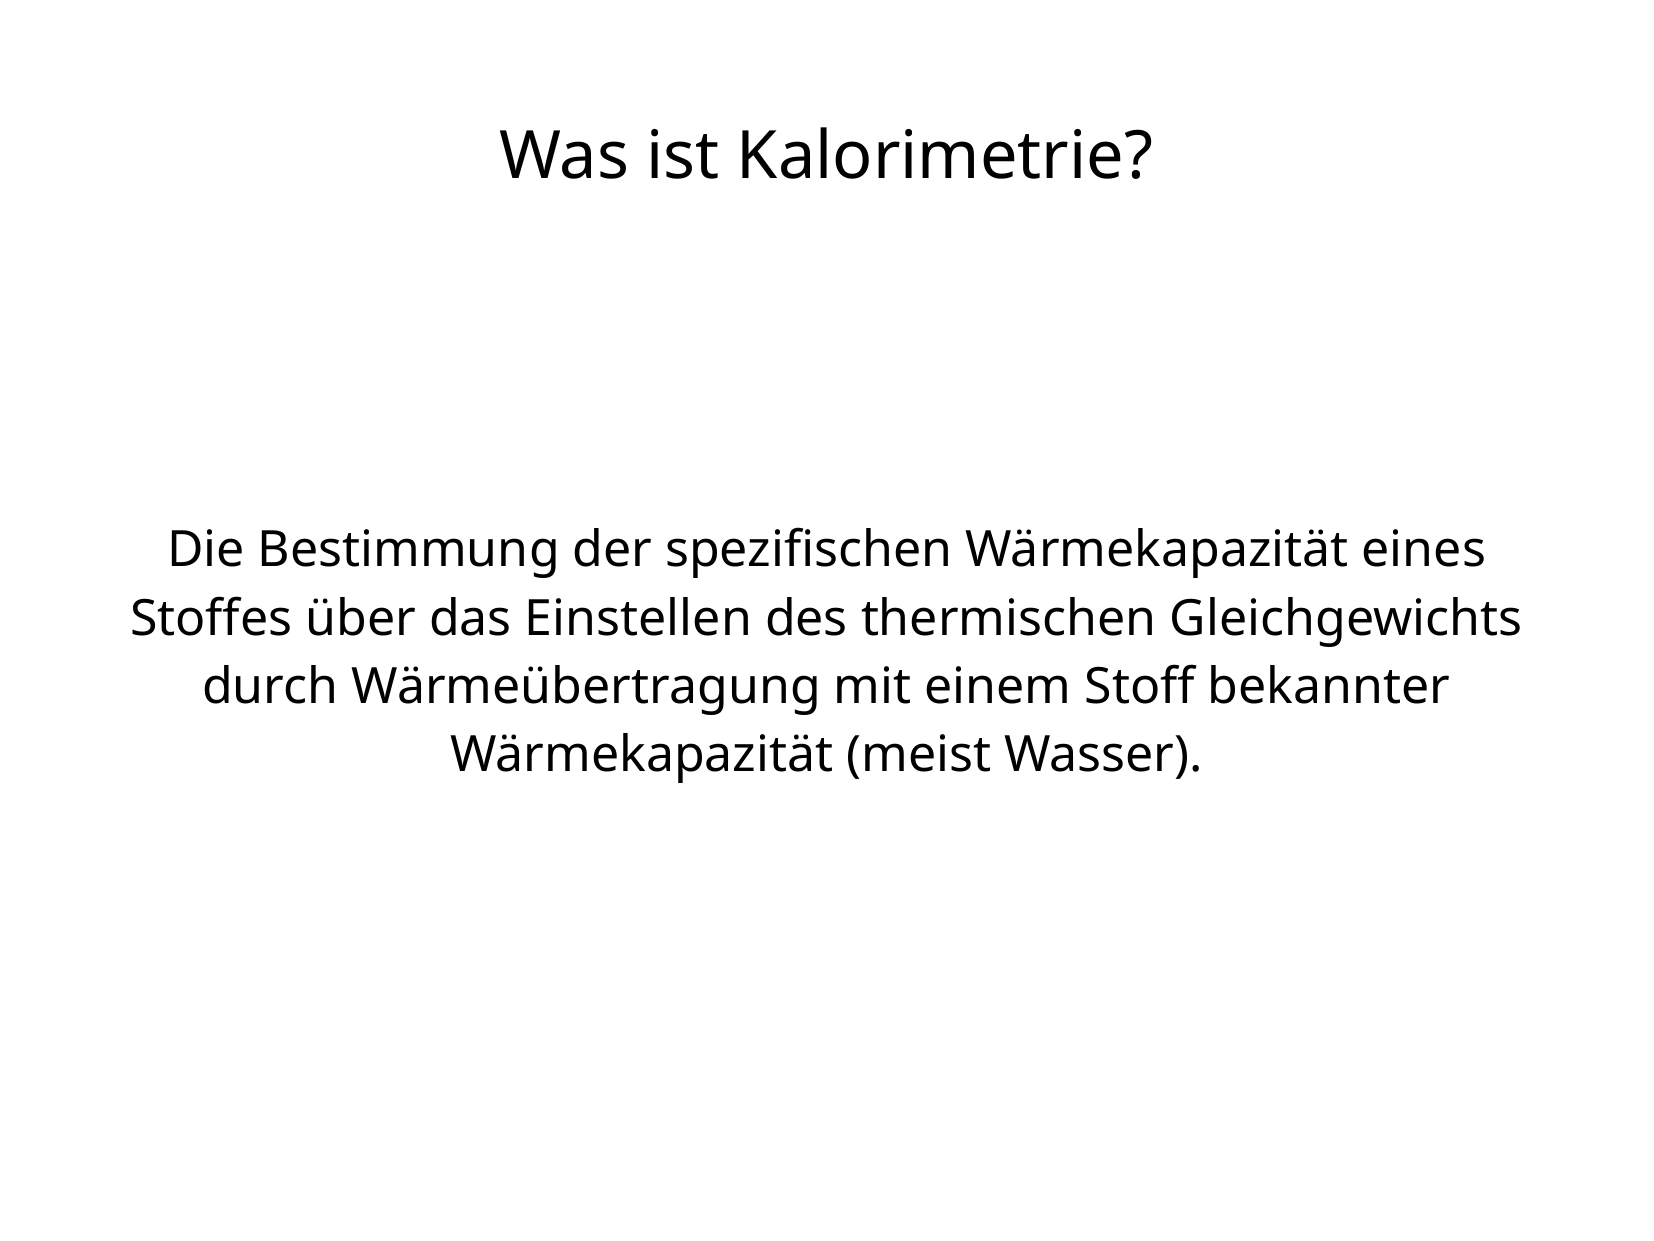

# Was ist Kalorimetrie?
Die Bestimmung der spezifischen Wärmekapazität eines Stoffes über das Einstellen des thermischen Gleichgewichts durch Wärmeübertragung mit einem Stoff bekannter Wärmekapazität (meist Wasser).